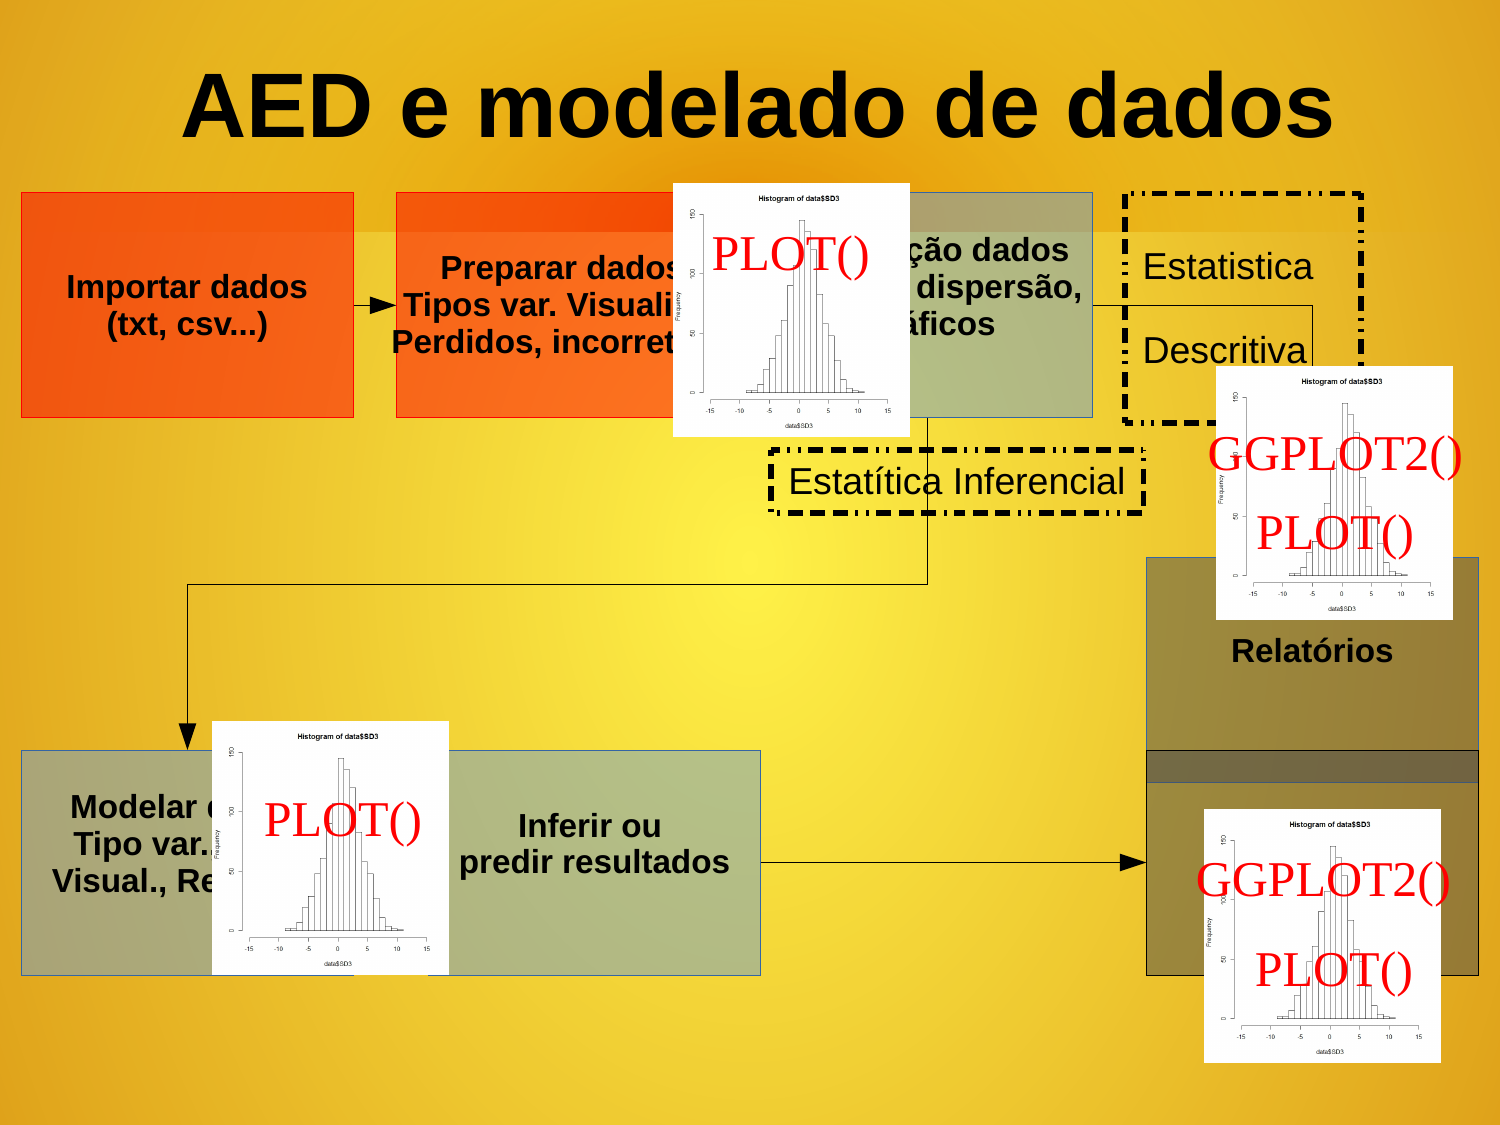

# AED e modelado de dados
Importar dados
(txt, csv...)
Preparar dados
Tipos var. Visualizar
 Perdidos, incorretos,..,
Descripção dados
Posição, dispersão,
 gráficos
Estatistica
Descritiva
PLOT()
GGPLOT2()
Estatítica Inferencial
PLOT()
Relatórios
Modelar dados
Tipo var., Cor.,
Visual., Resid.,...,
Inferir ou
predir resultados
Relatórios
PLOT()
GGPLOT2()
PLOT()